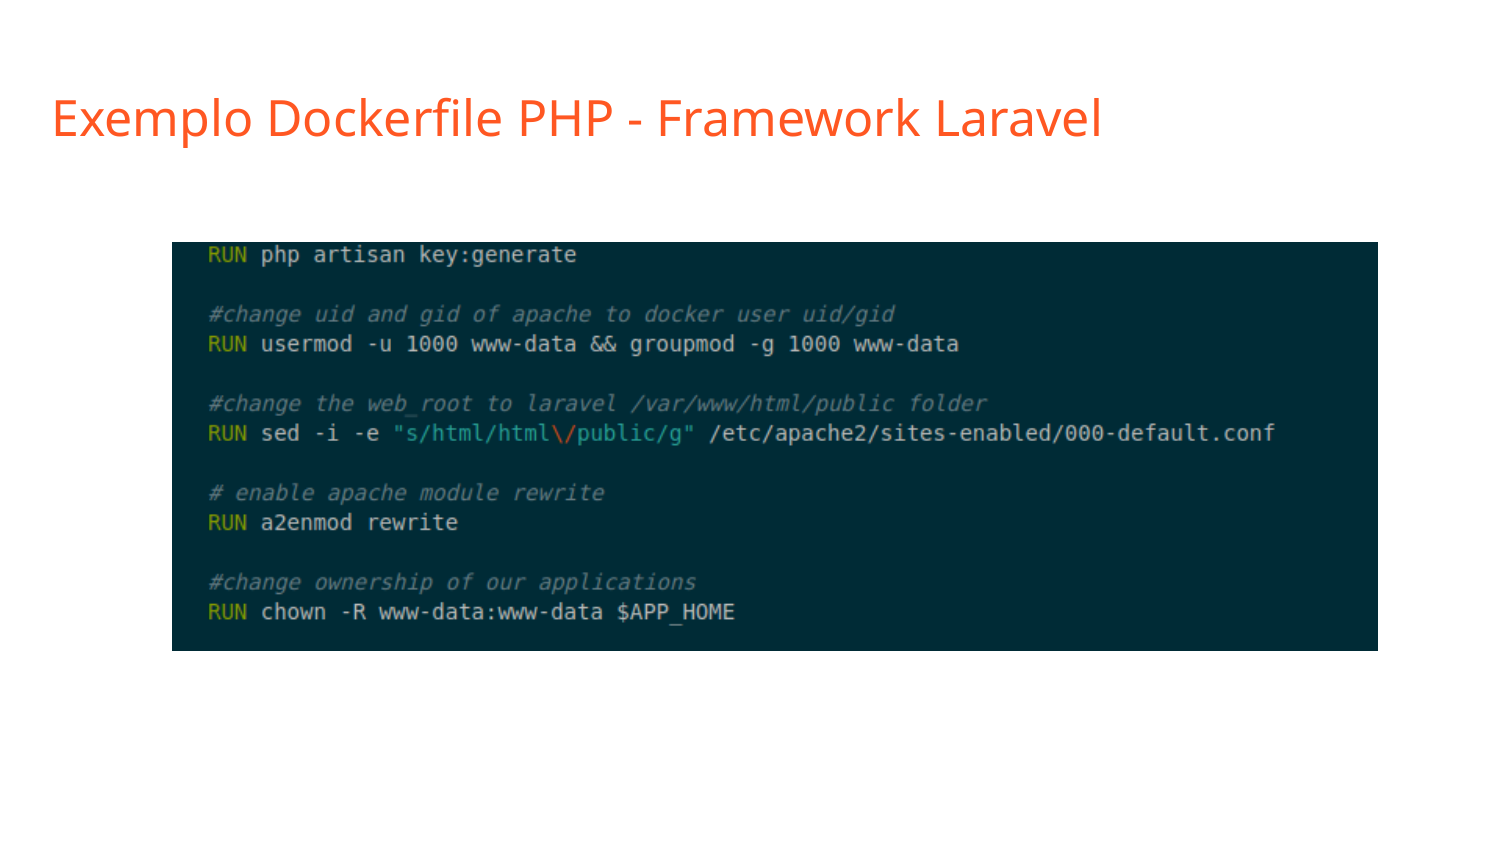

# Exemplo Dockerfile PHP - Framework Laravel